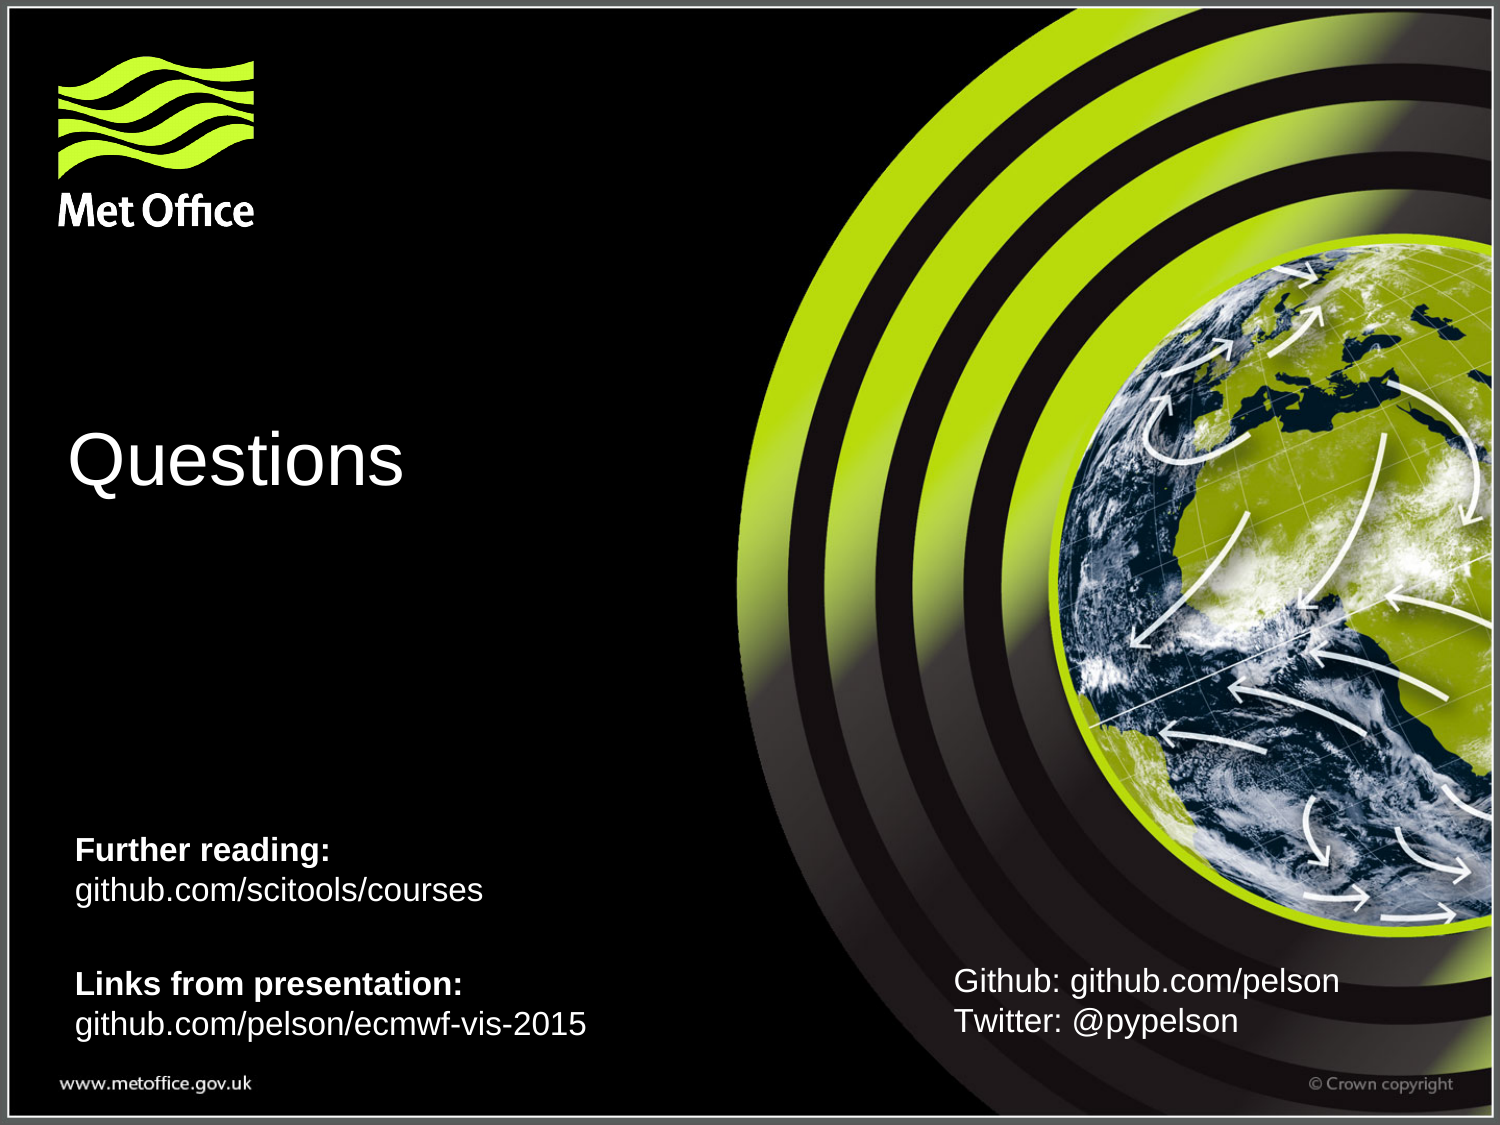

# Questions
Further reading:
github.com/scitools/courses
Github: github.com/pelson
Twitter: @pypelson
Links from presentation:
github.com/pelson/ecmwf-vis-2015